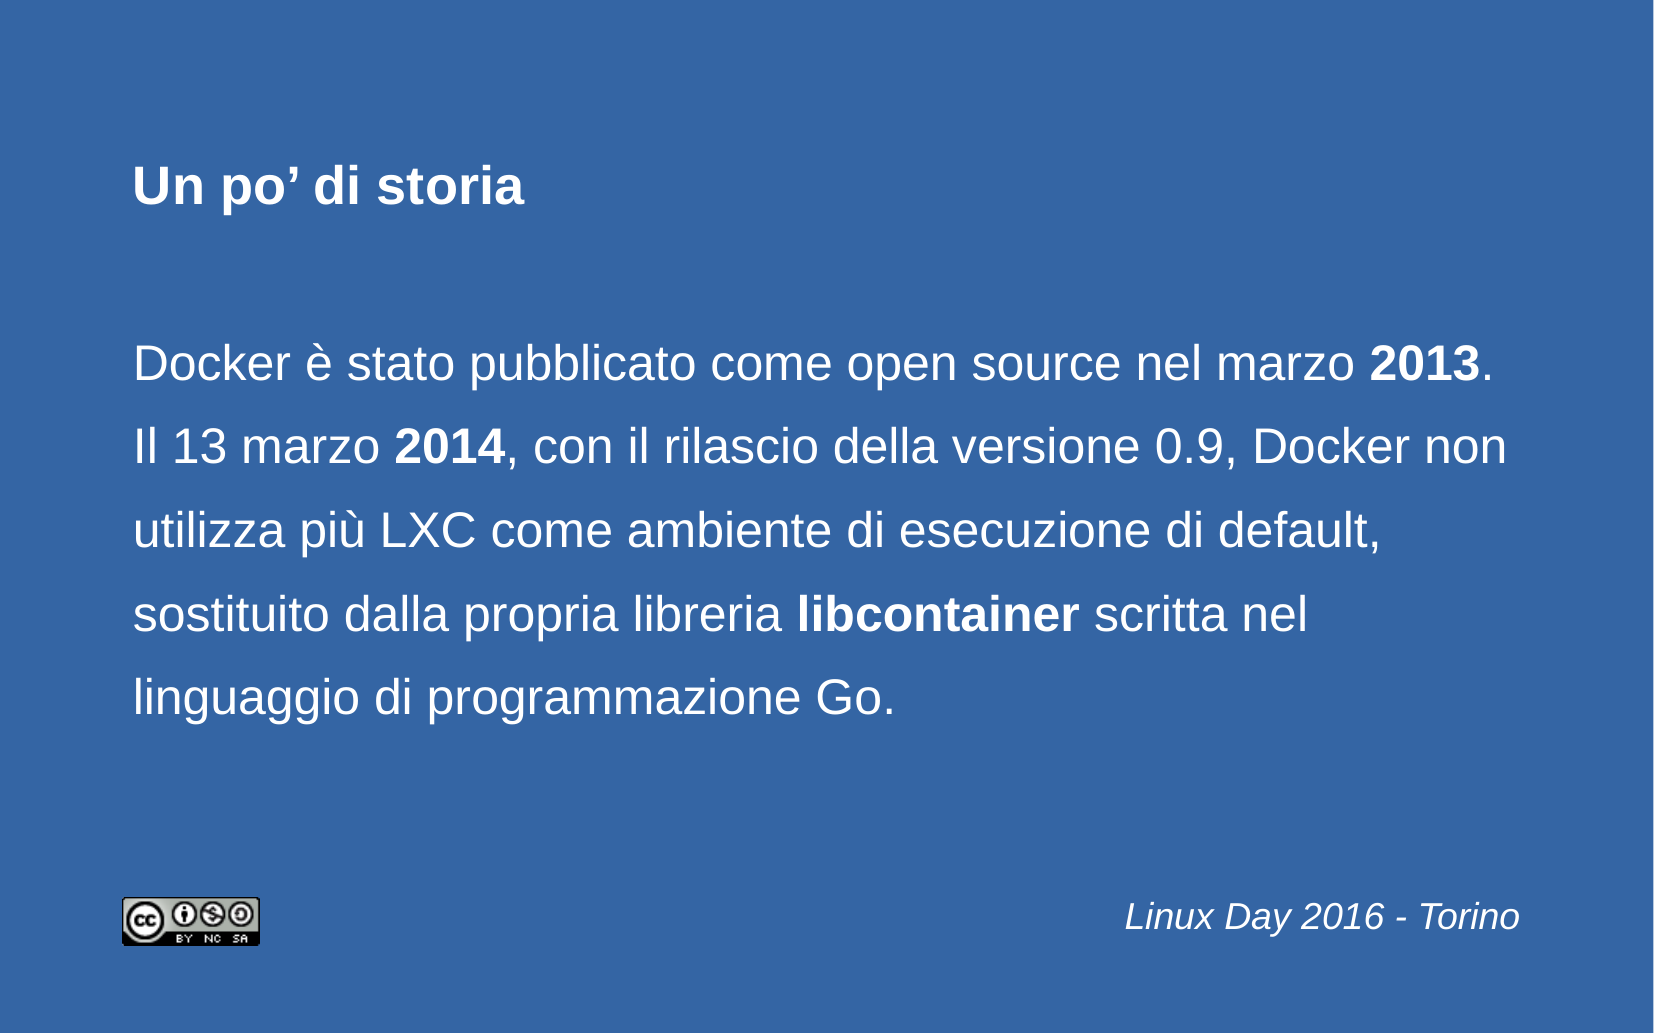

Un po’ di storia
Docker è stato pubblicato come open source nel marzo 2013. Il 13 marzo 2014, con il rilascio della versione 0.9, Docker non utilizza più LXC come ambiente di esecuzione di default, sostituito dalla propria libreria libcontainer scritta nel linguaggio di programmazione Go.
Linux Day 2016 - Torino